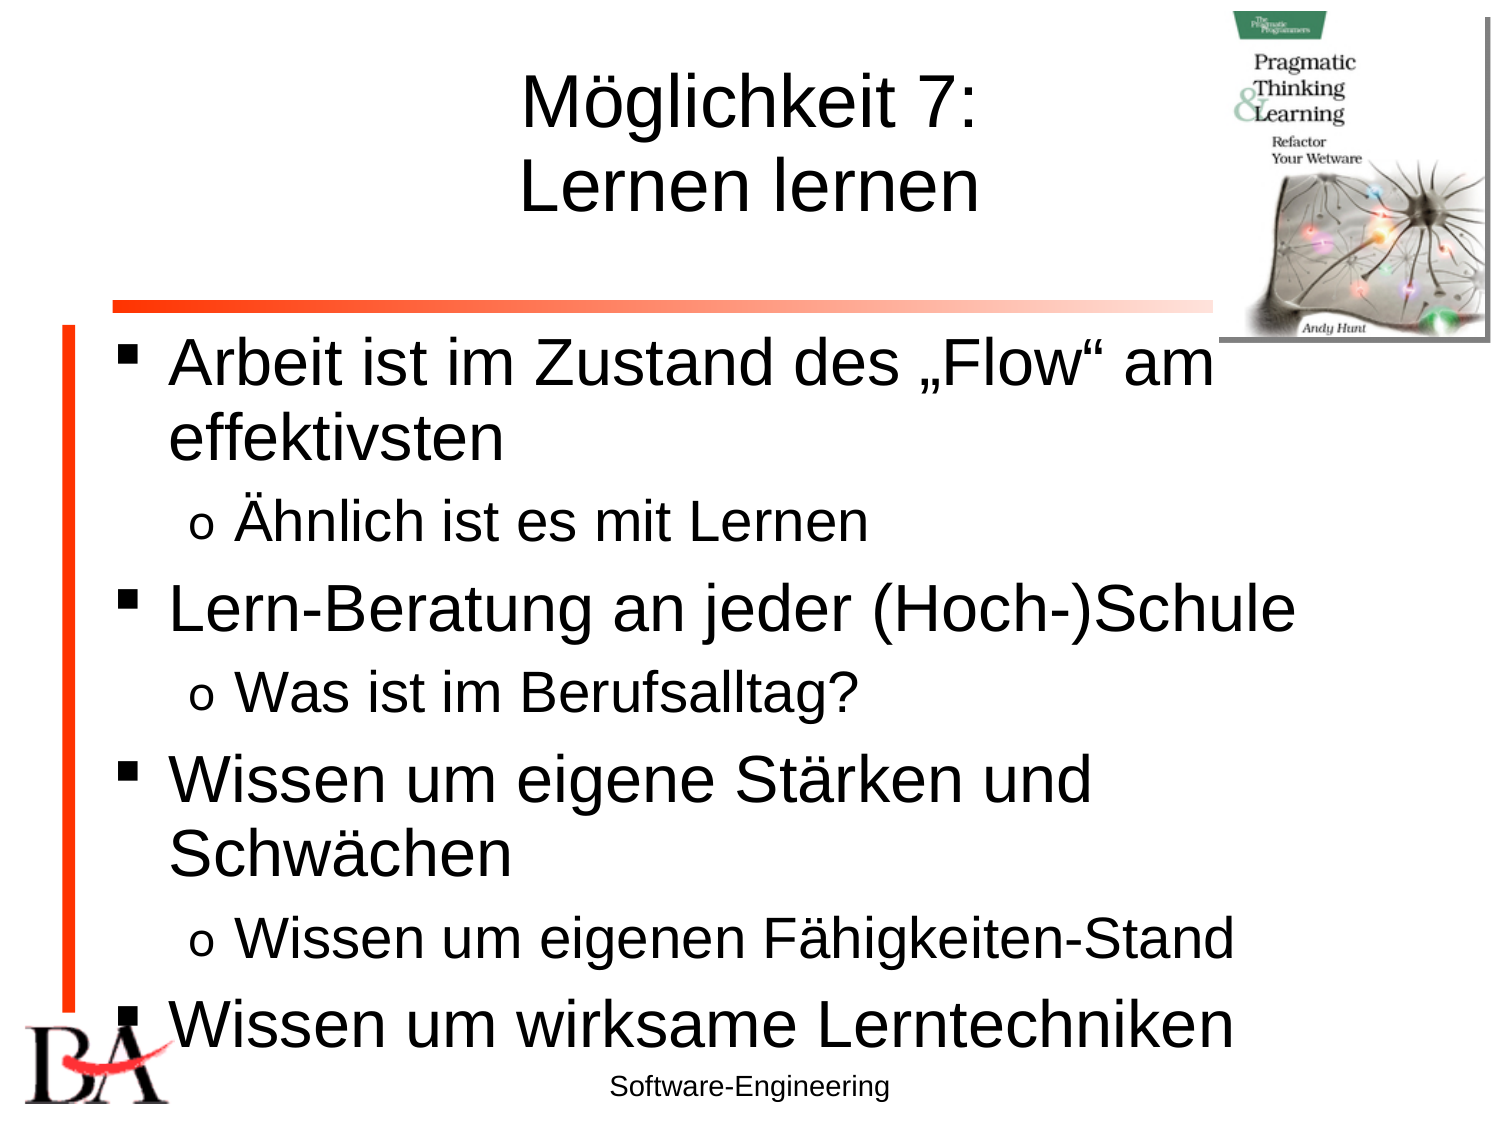

# Möglichkeit 7: Lernen lernen
Arbeit ist im Zustand des „Flow“ am effektivsten
Ähnlich ist es mit Lernen
Lern-Beratung an jeder (Hoch-)Schule
Was ist im Berufsalltag?
Wissen um eigene Stärken und Schwächen
Wissen um eigenen Fähigkeiten-Stand
Wissen um wirksame Lerntechniken